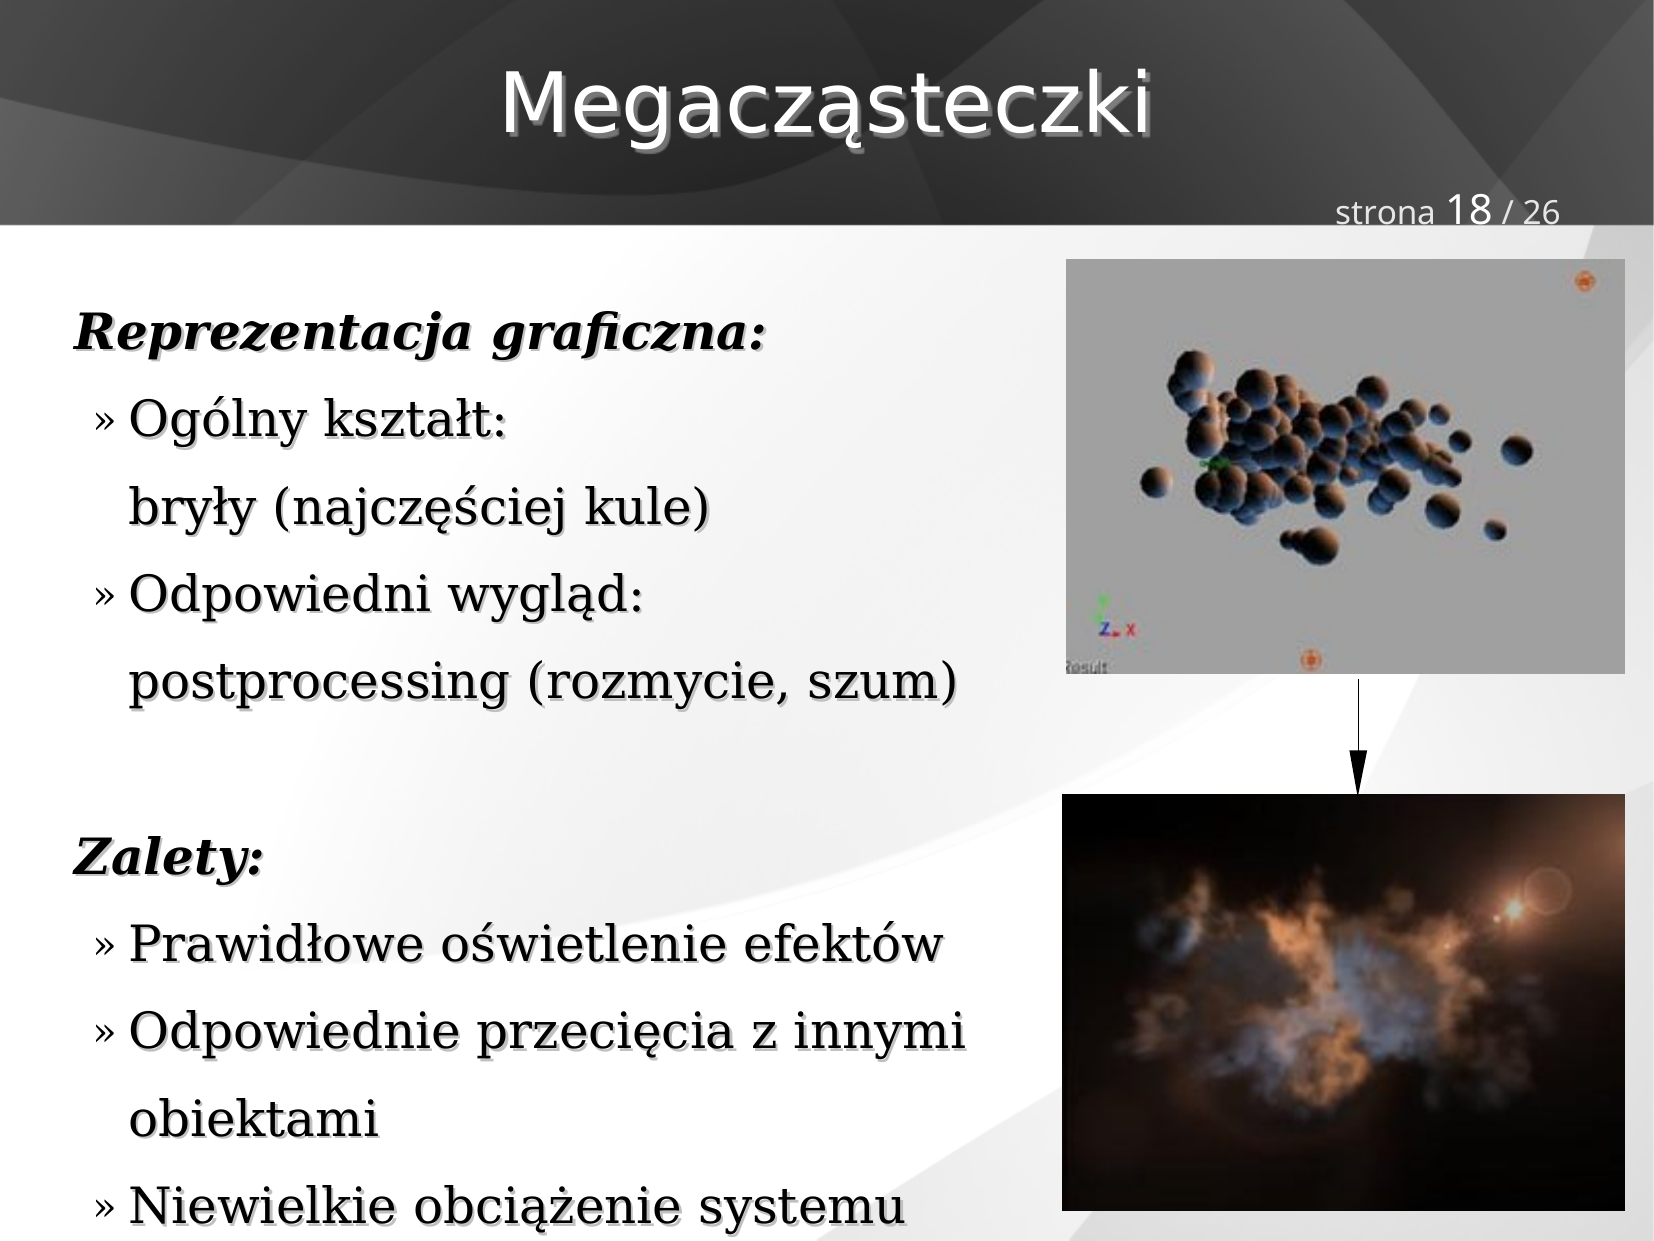

# Megacząsteczki
strona / 26
Reprezentacja graficzna:
Ogólny kształt:
bryły (najczęściej kule)
Odpowiedni wygląd:
postprocessing (rozmycie, szum)
Zalety:
Prawidłowe oświetlenie efektów
Odpowiednie przecięcia z innymi
obiektami
Niewielkie obciążenie systemu